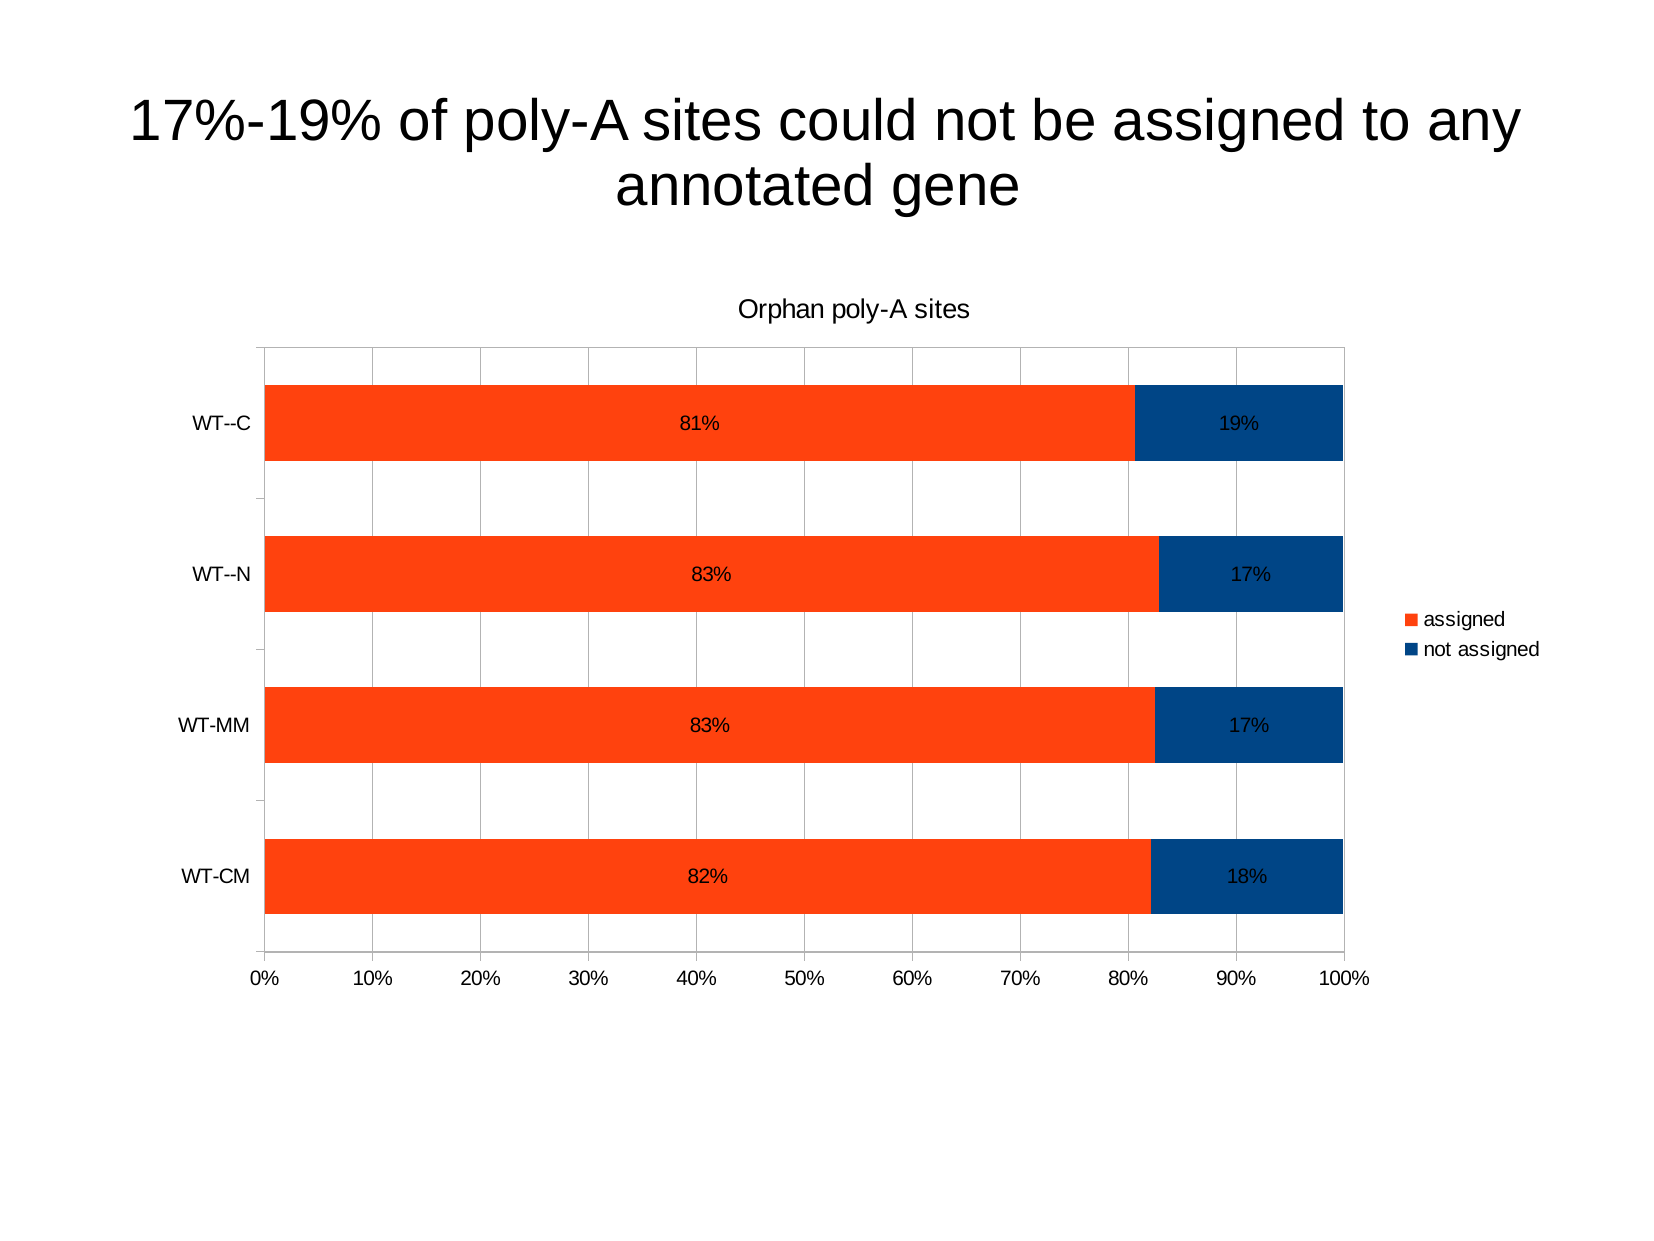

# 17%-19% of poly-A sites could not be assigned to any annotated gene
### Chart: Orphan poly-A sites
| Category | assigned | not assigned |
|---|---|---|
| WT-CM | 0.821 | 0.178 |
| WT-MM | 0.825 | 0.174 |
| WT--N | 0.828 | 0.171 |
| WT--C | 0.806 | 0.193 |